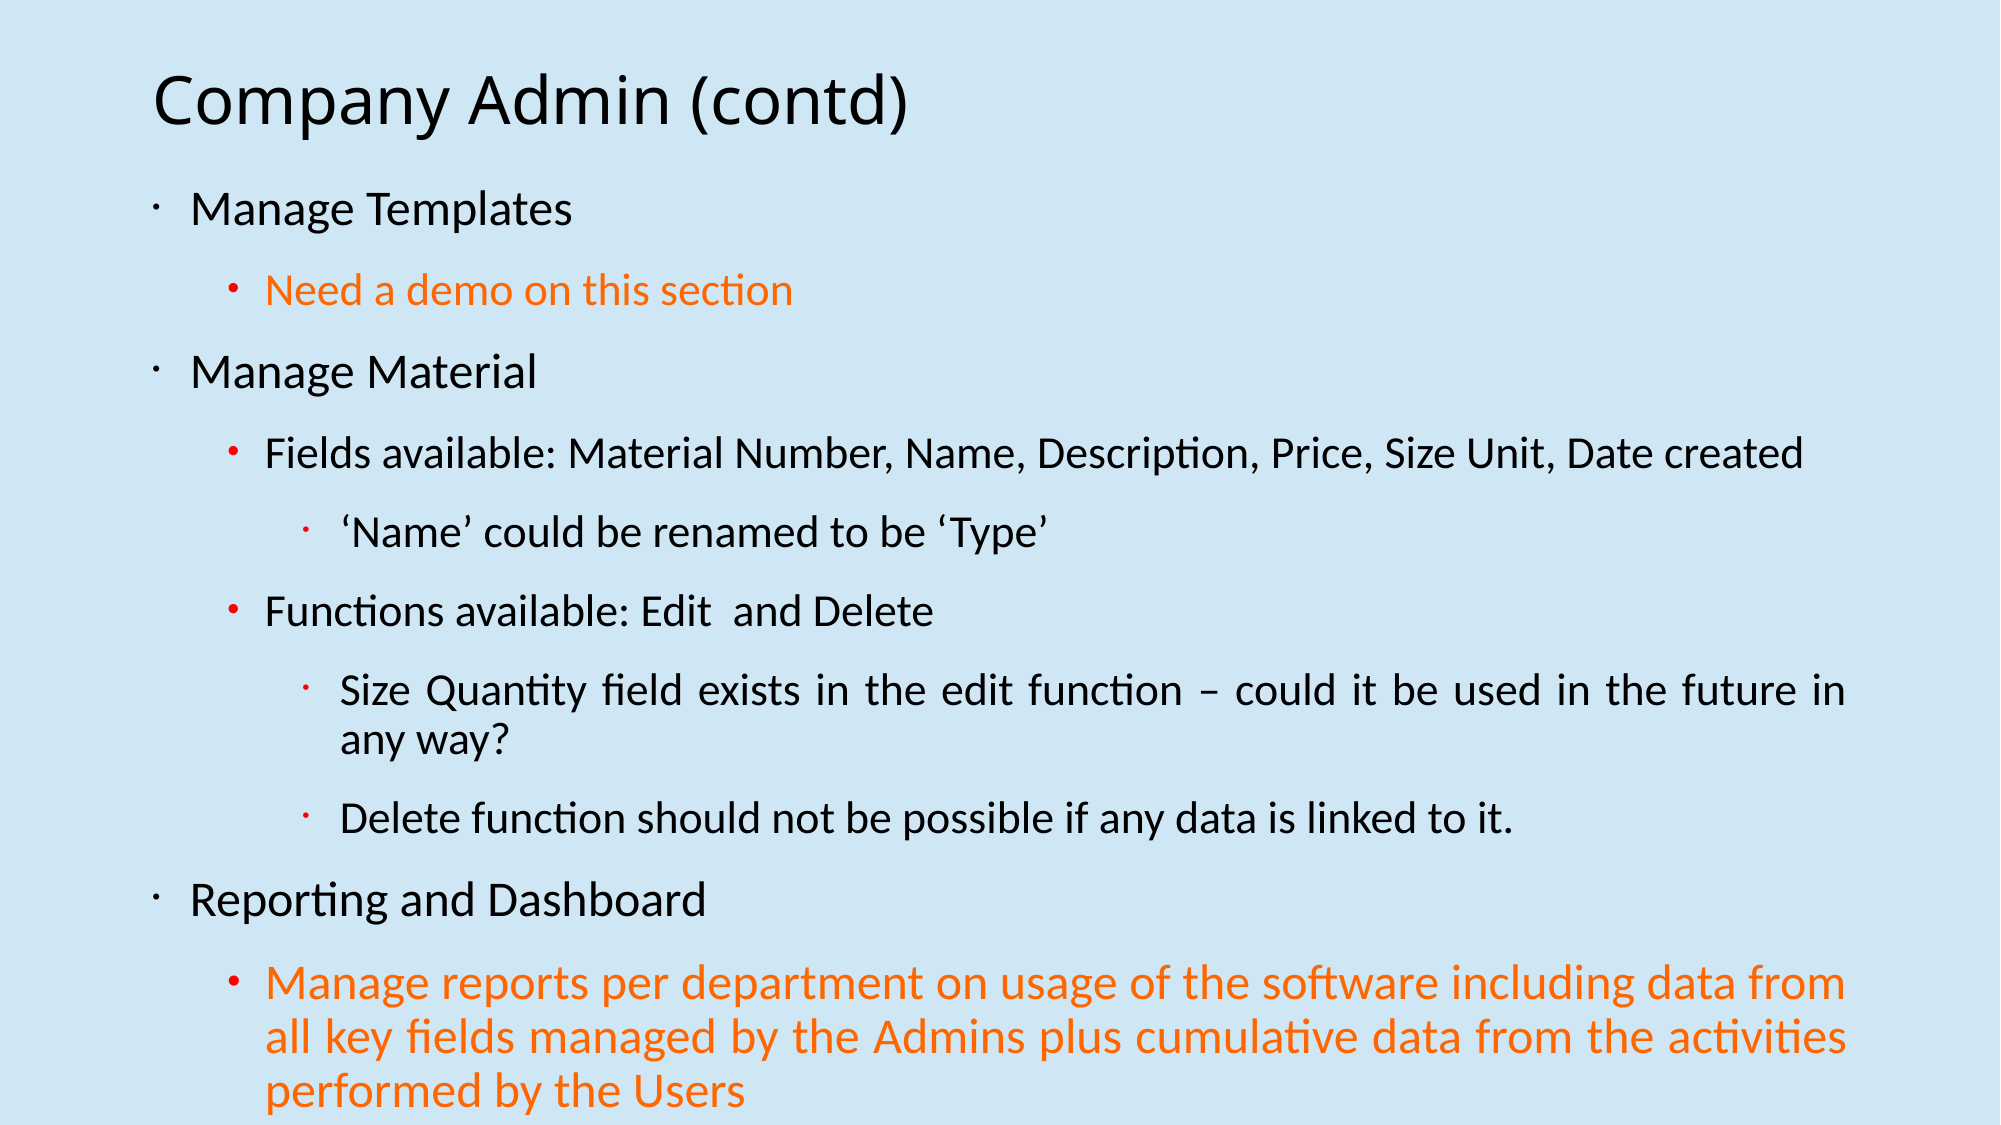

# Company Admin (contd)
Manage Templates
Need a demo on this section
Manage Material
Fields available: Material Number, Name, Description, Price, Size Unit, Date created
‘Name’ could be renamed to be ‘Type’
Functions available: Edit and Delete
Size Quantity field exists in the edit function – could it be used in the future in any way?
Delete function should not be possible if any data is linked to it.
Reporting and Dashboard
Manage reports per department on usage of the software including data from all key fields managed by the Admins plus cumulative data from the activities performed by the Users
Issue reports in pdf format
Dashboard to be developed